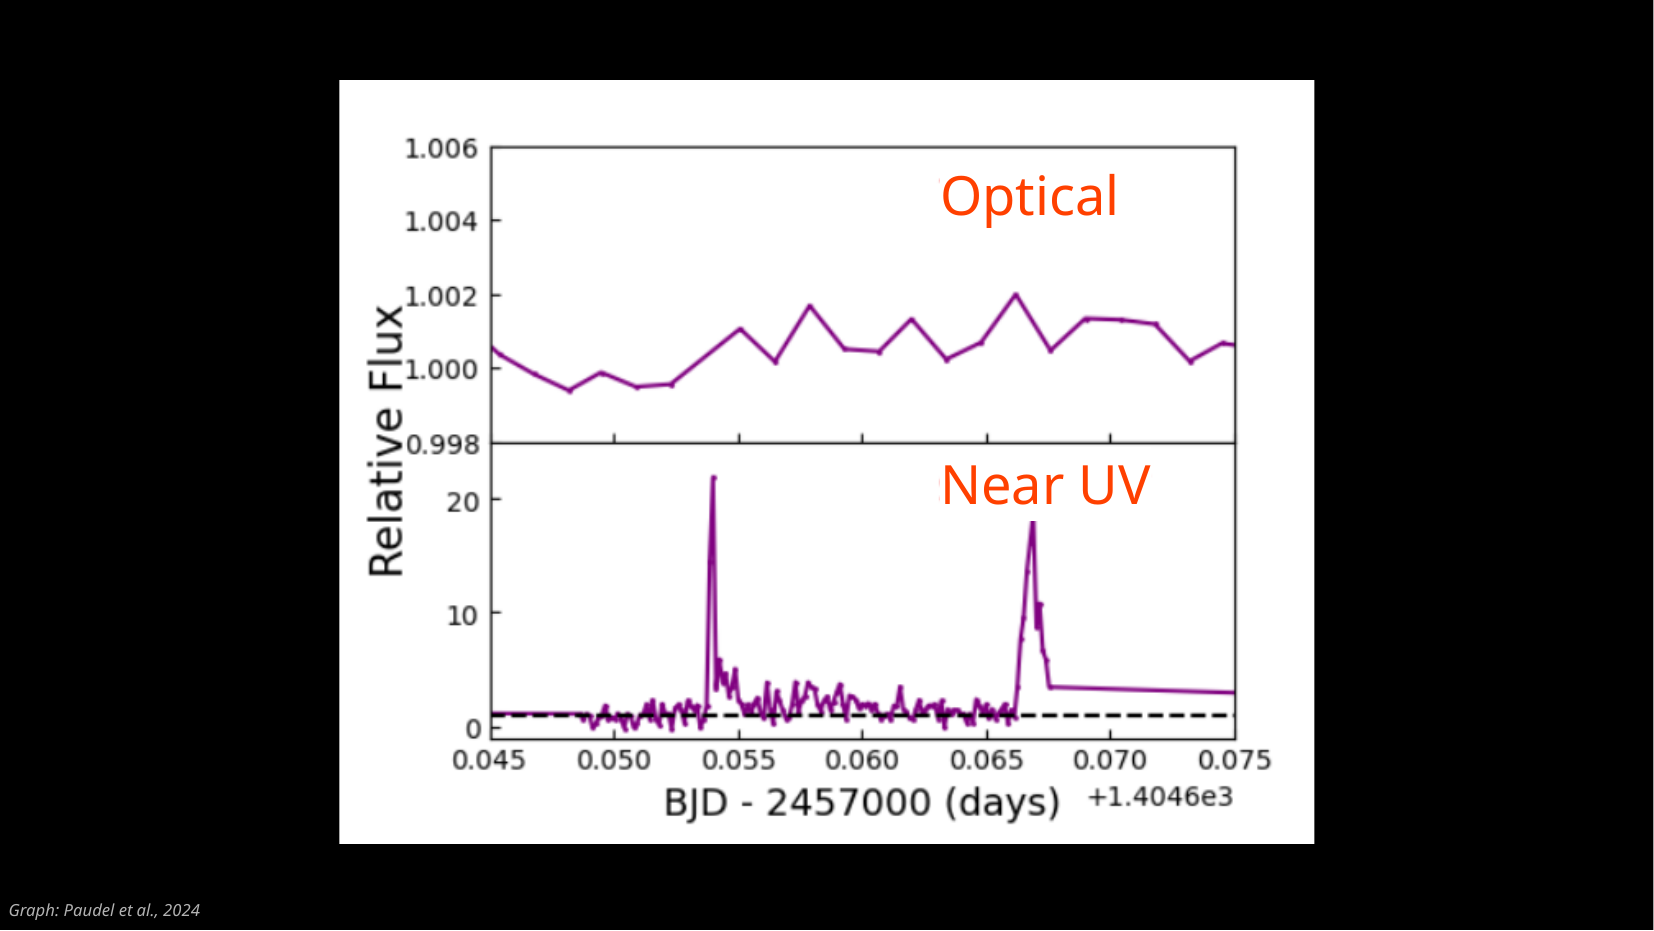

Optical
Near UV
Graph: Paudel et al., 2024